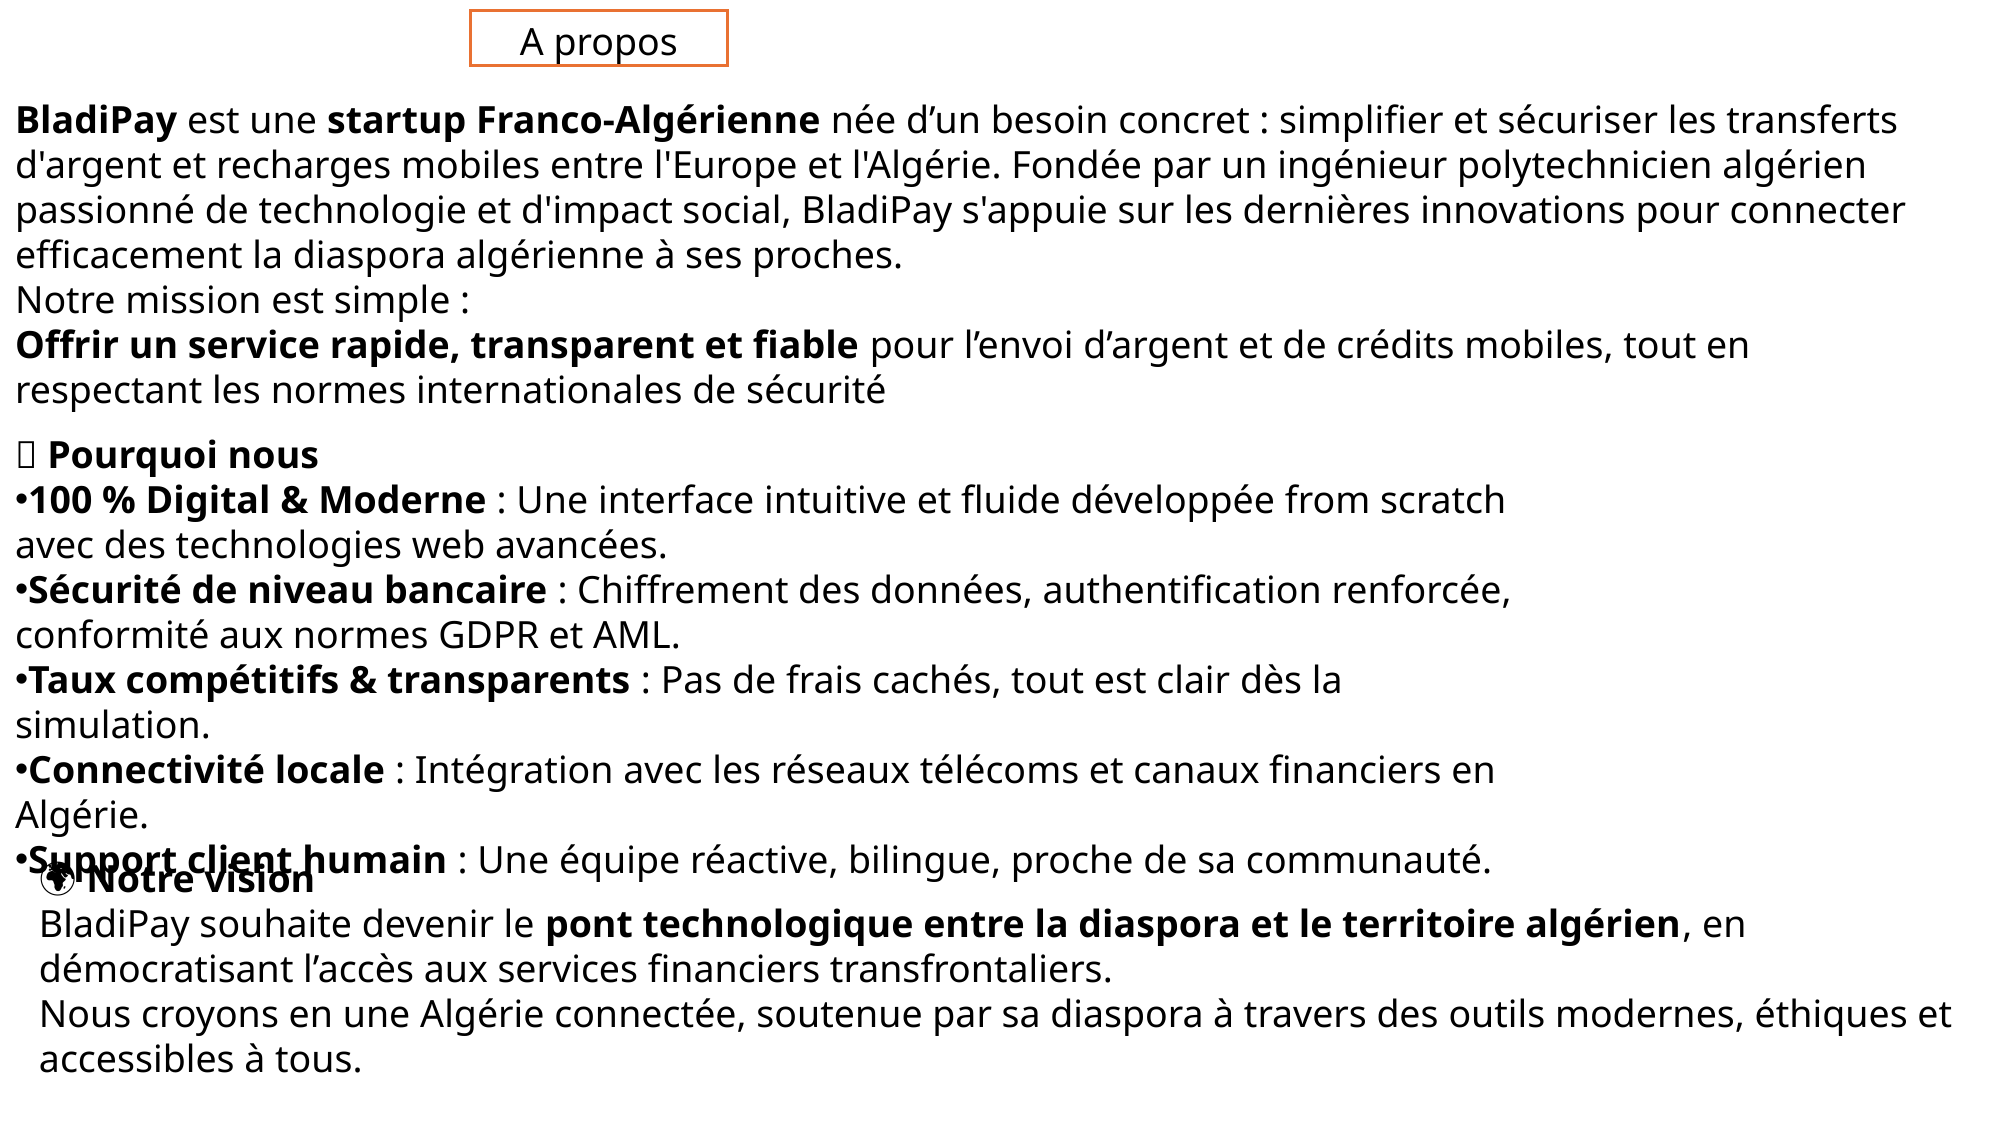

A propos
BladiPay est une startup Franco-Algérienne née d’un besoin concret : simplifier et sécuriser les transferts d'argent et recharges mobiles entre l'Europe et l'Algérie. Fondée par un ingénieur polytechnicien algérien passionné de technologie et d'impact social, BladiPay s'appuie sur les dernières innovations pour connecter efficacement la diaspora algérienne à ses proches.
Notre mission est simple :
Offrir un service rapide, transparent et fiable pour l’envoi d’argent et de crédits mobiles, tout en respectant les normes internationales de sécurité
💡 Pourquoi nous
100 % Digital & Moderne : Une interface intuitive et fluide développée from scratch avec des technologies web avancées.
Sécurité de niveau bancaire : Chiffrement des données, authentification renforcée, conformité aux normes GDPR et AML.
Taux compétitifs & transparents : Pas de frais cachés, tout est clair dès la simulation.
Connectivité locale : Intégration avec les réseaux télécoms et canaux financiers en Algérie.
Support client humain : Une équipe réactive, bilingue, proche de sa communauté.
🌍 Notre vision
BladiPay souhaite devenir le pont technologique entre la diaspora et le territoire algérien, en démocratisant l’accès aux services financiers transfrontaliers.
Nous croyons en une Algérie connectée, soutenue par sa diaspora à travers des outils modernes, éthiques et accessibles à tous.